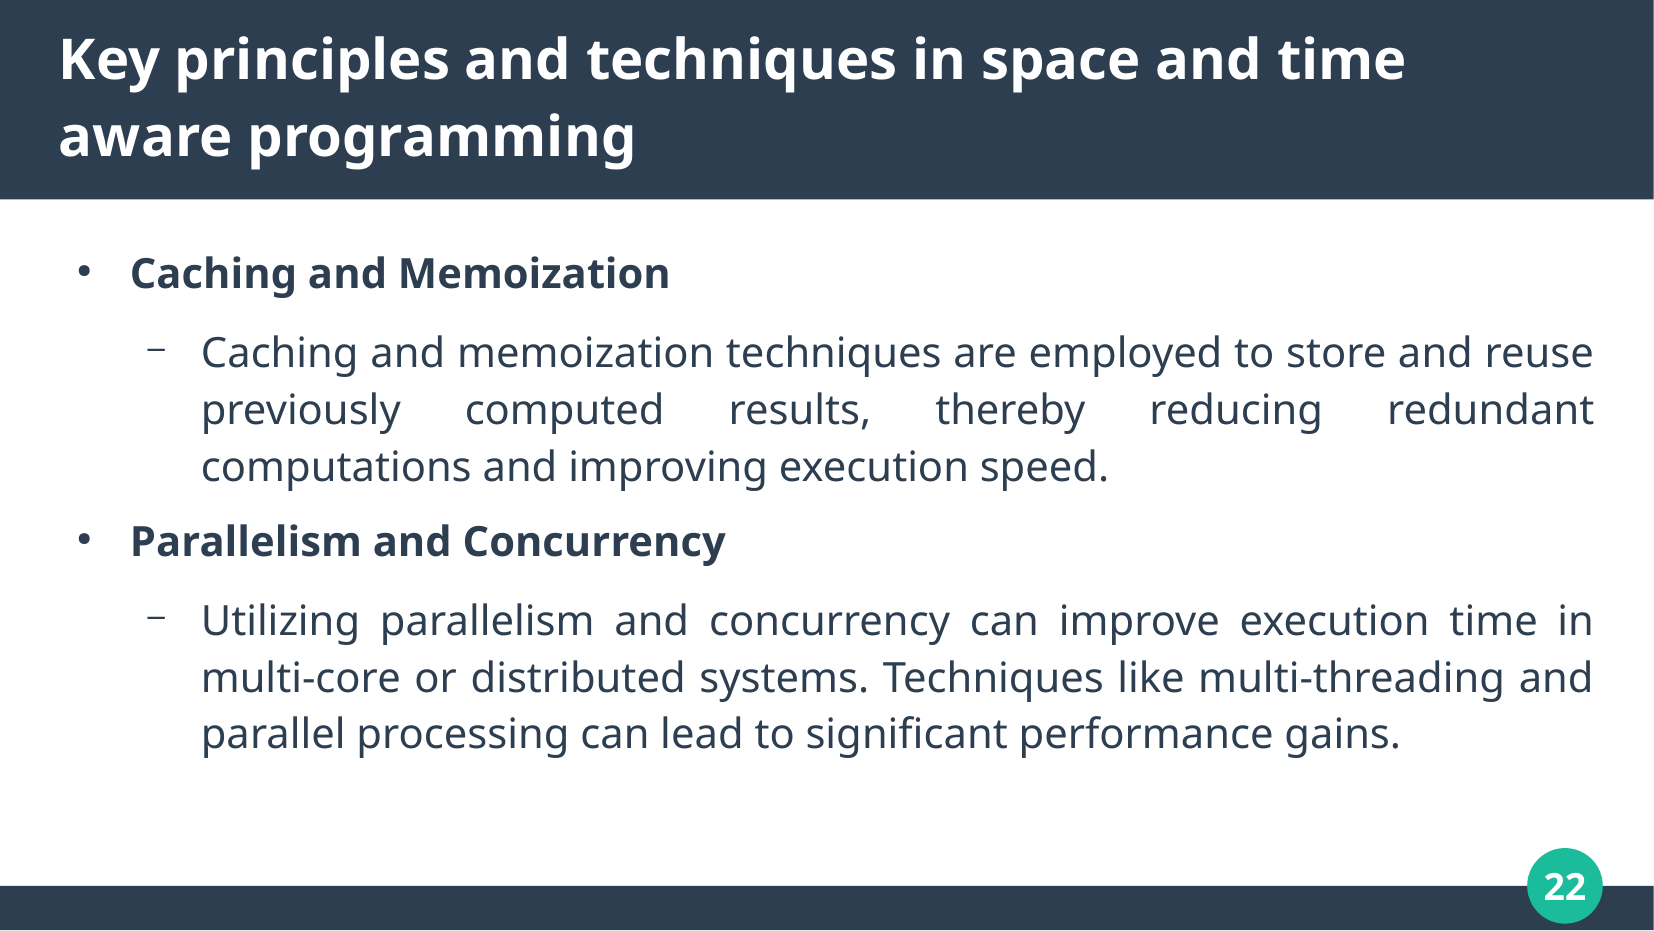

# Key principles and techniques in space and time aware programming
Caching and Memoization
Caching and memoization techniques are employed to store and reuse previously computed results, thereby reducing redundant computations and improving execution speed.
Parallelism and Concurrency
Utilizing parallelism and concurrency can improve execution time in multi-core or distributed systems. Techniques like multi-threading and parallel processing can lead to significant performance gains.